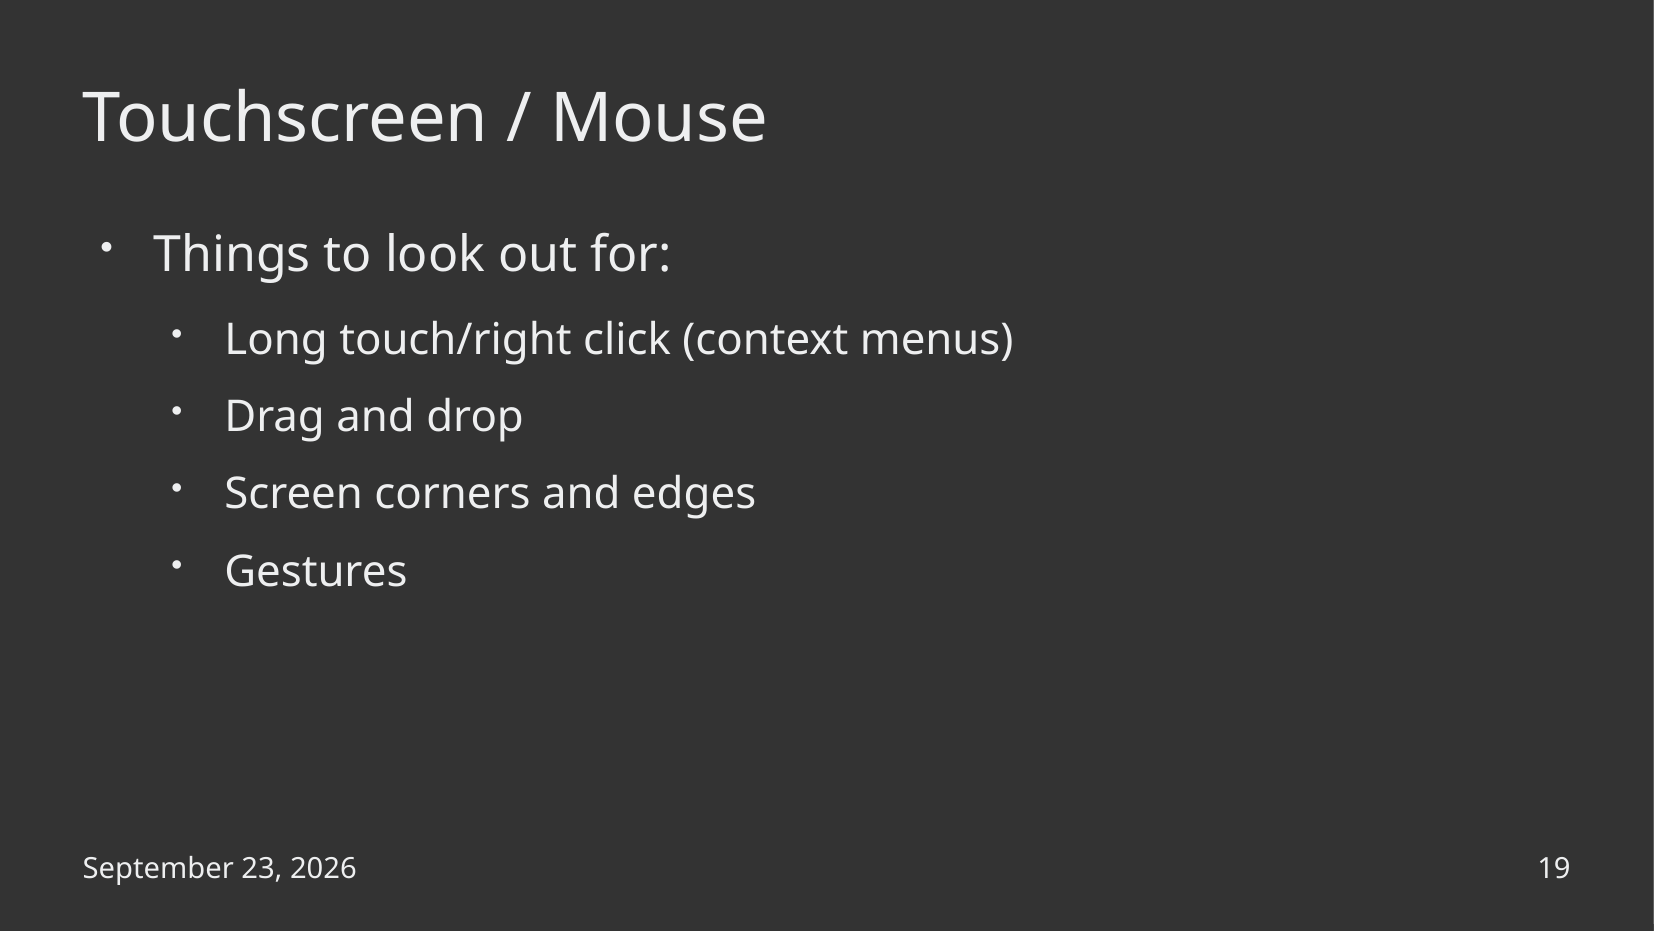

# Touchscreen / Mouse
Things to look out for:
Long touch/right click (context menus)
Drag and drop
Screen corners and edges
Gestures
19